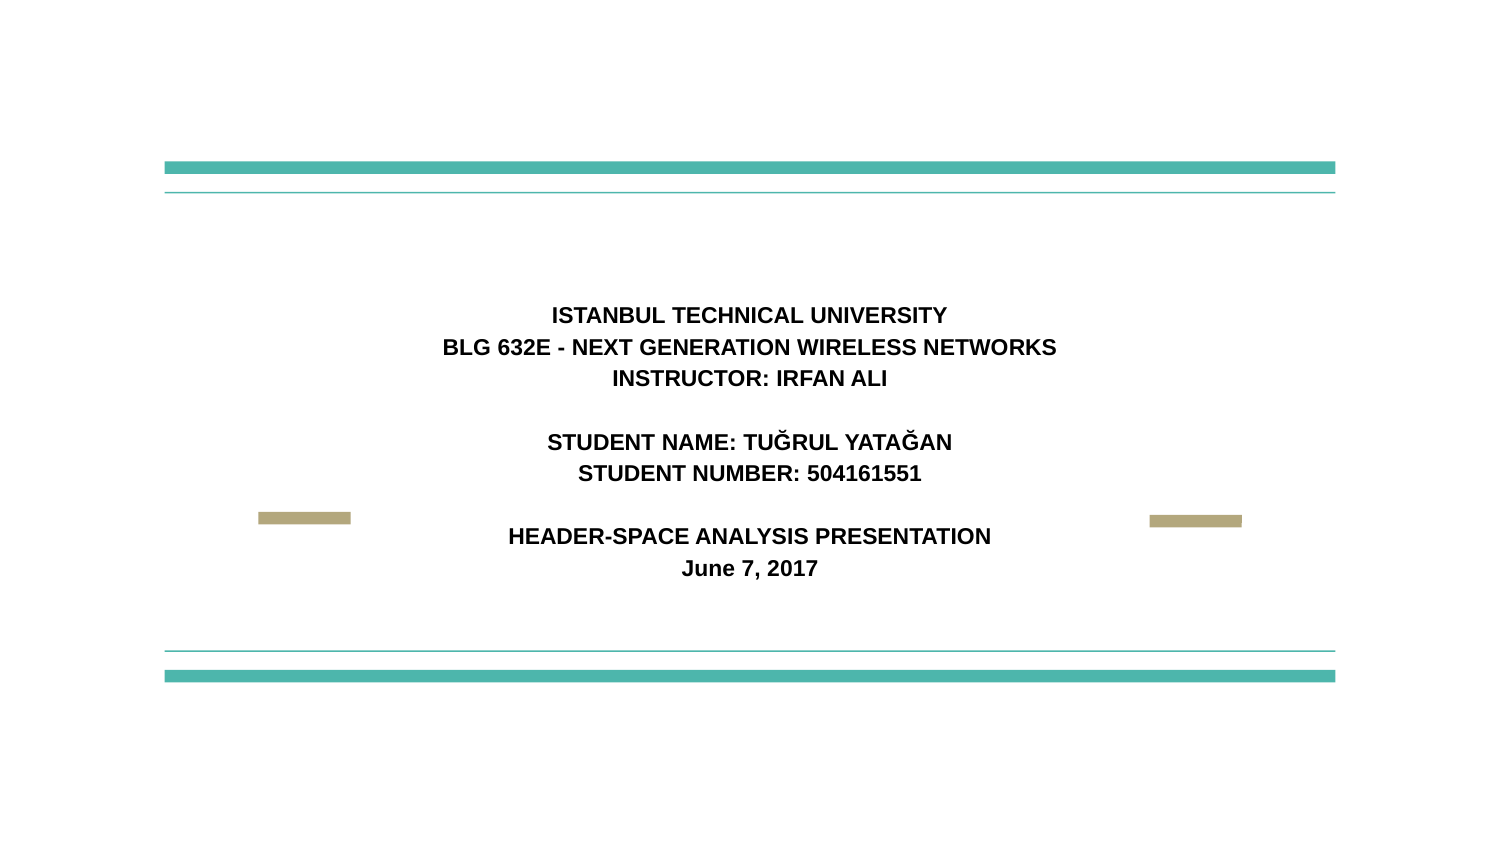

# ISTANBUL TECHNICAL UNIVERSITY BLG 632E - NEXT GENERATION WIRELESS NETWORKS INSTRUCTOR: IRFAN ALI STUDENT NAME: TUĞRUL YATAĞAN STUDENT NUMBER: 504161551 HEADER-SPACE ANALYSIS PRESENTATION June 7, 2017